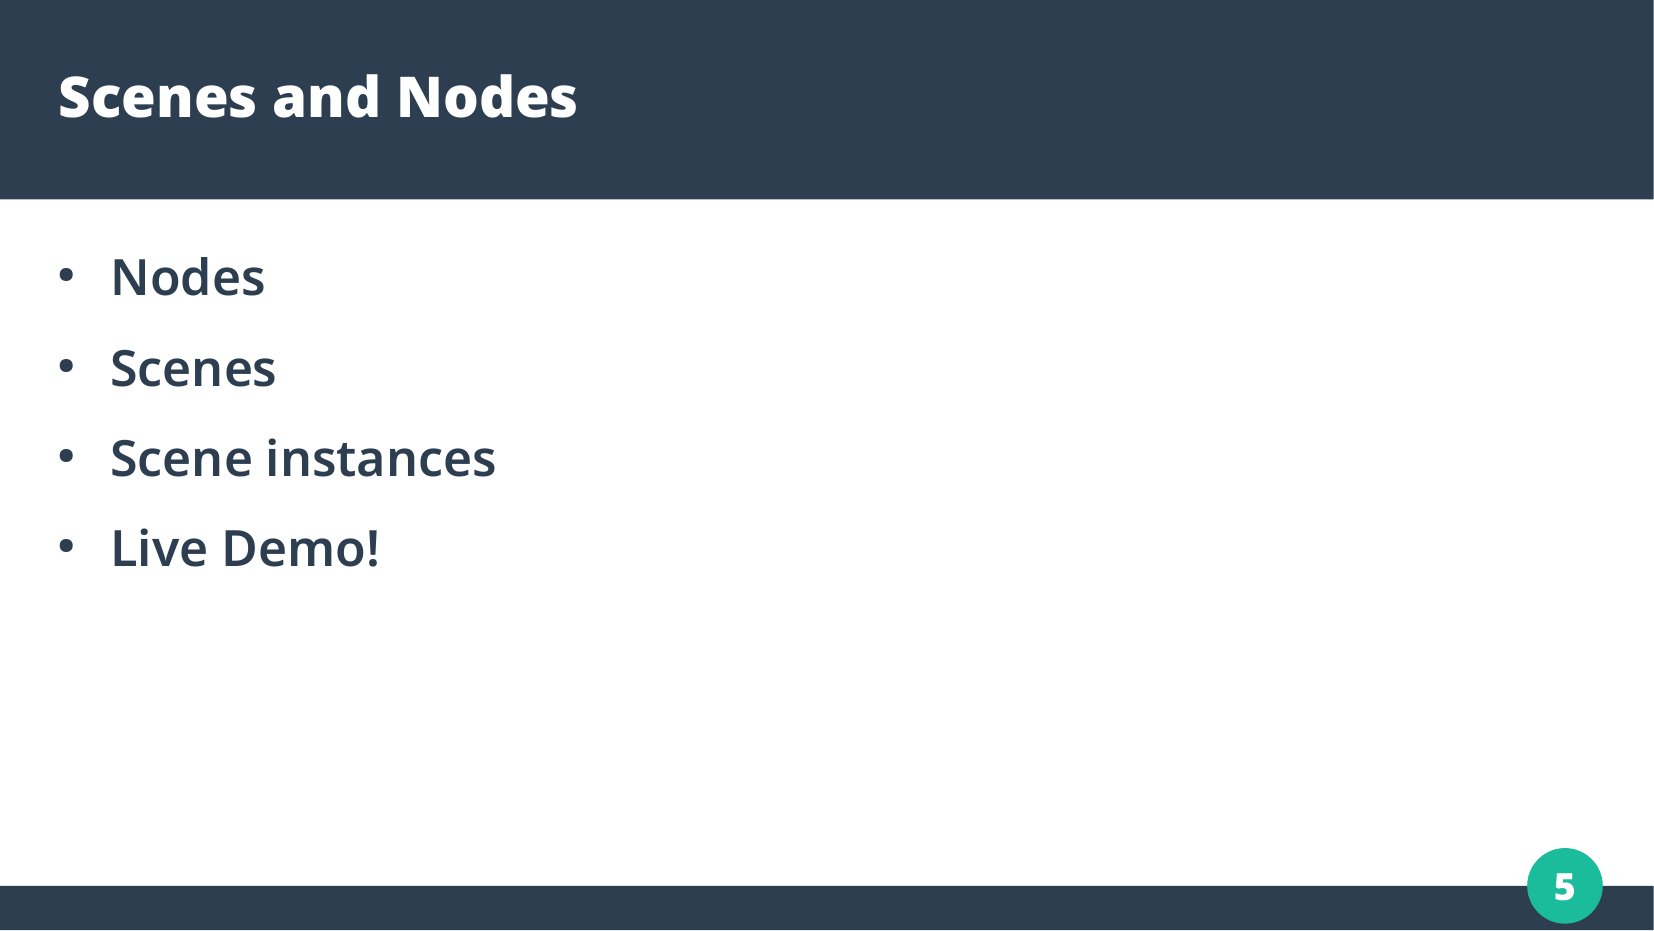

# Scenes and Nodes
Nodes
Scenes
Scene instances
Live Demo!